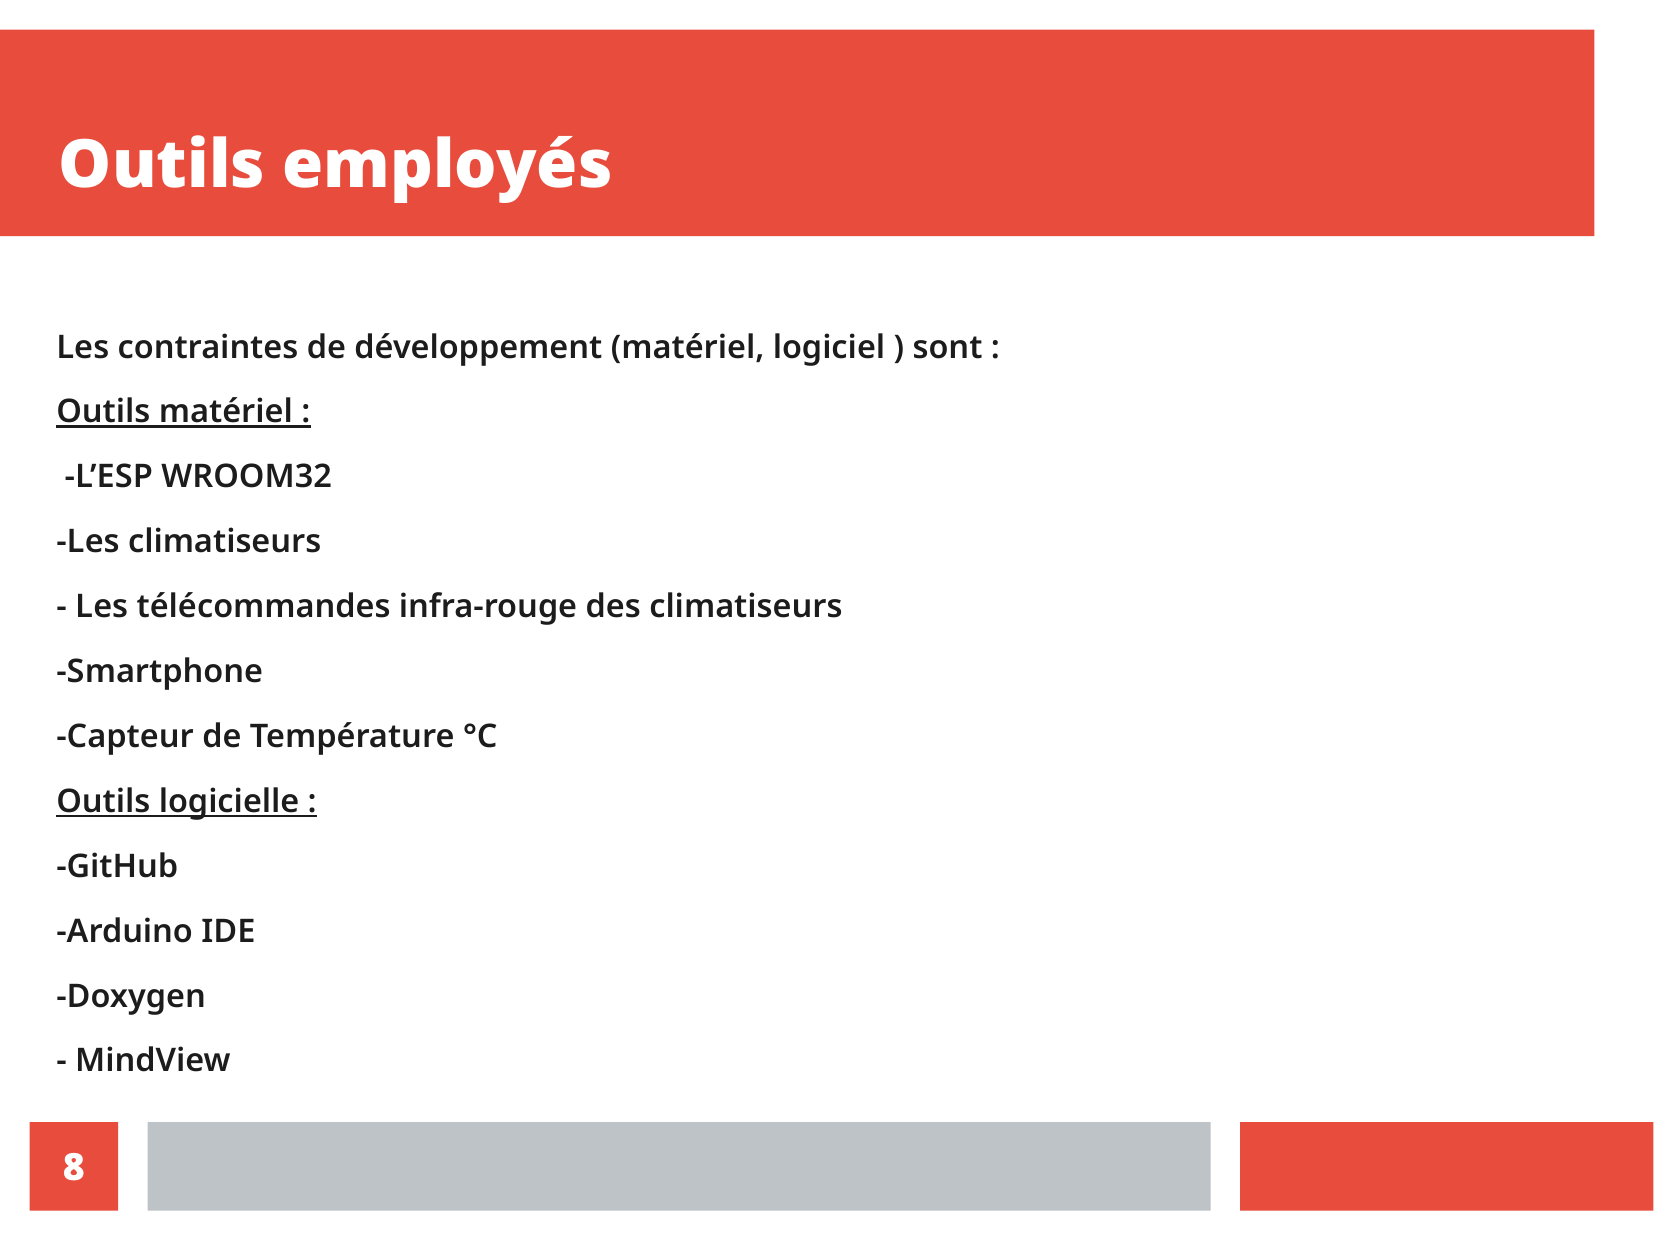

# Outils employés
Les contraintes de développement (matériel, logiciel ) sont :
Outils matériel :
 -L’ESP WROOM32
-Les climatiseurs
- Les télécommandes infra-rouge des climatiseurs
-Smartphone
-Capteur de Température °C
Outils logicielle :
-GitHub
-Arduino IDE
-Doxygen
- MindView
8